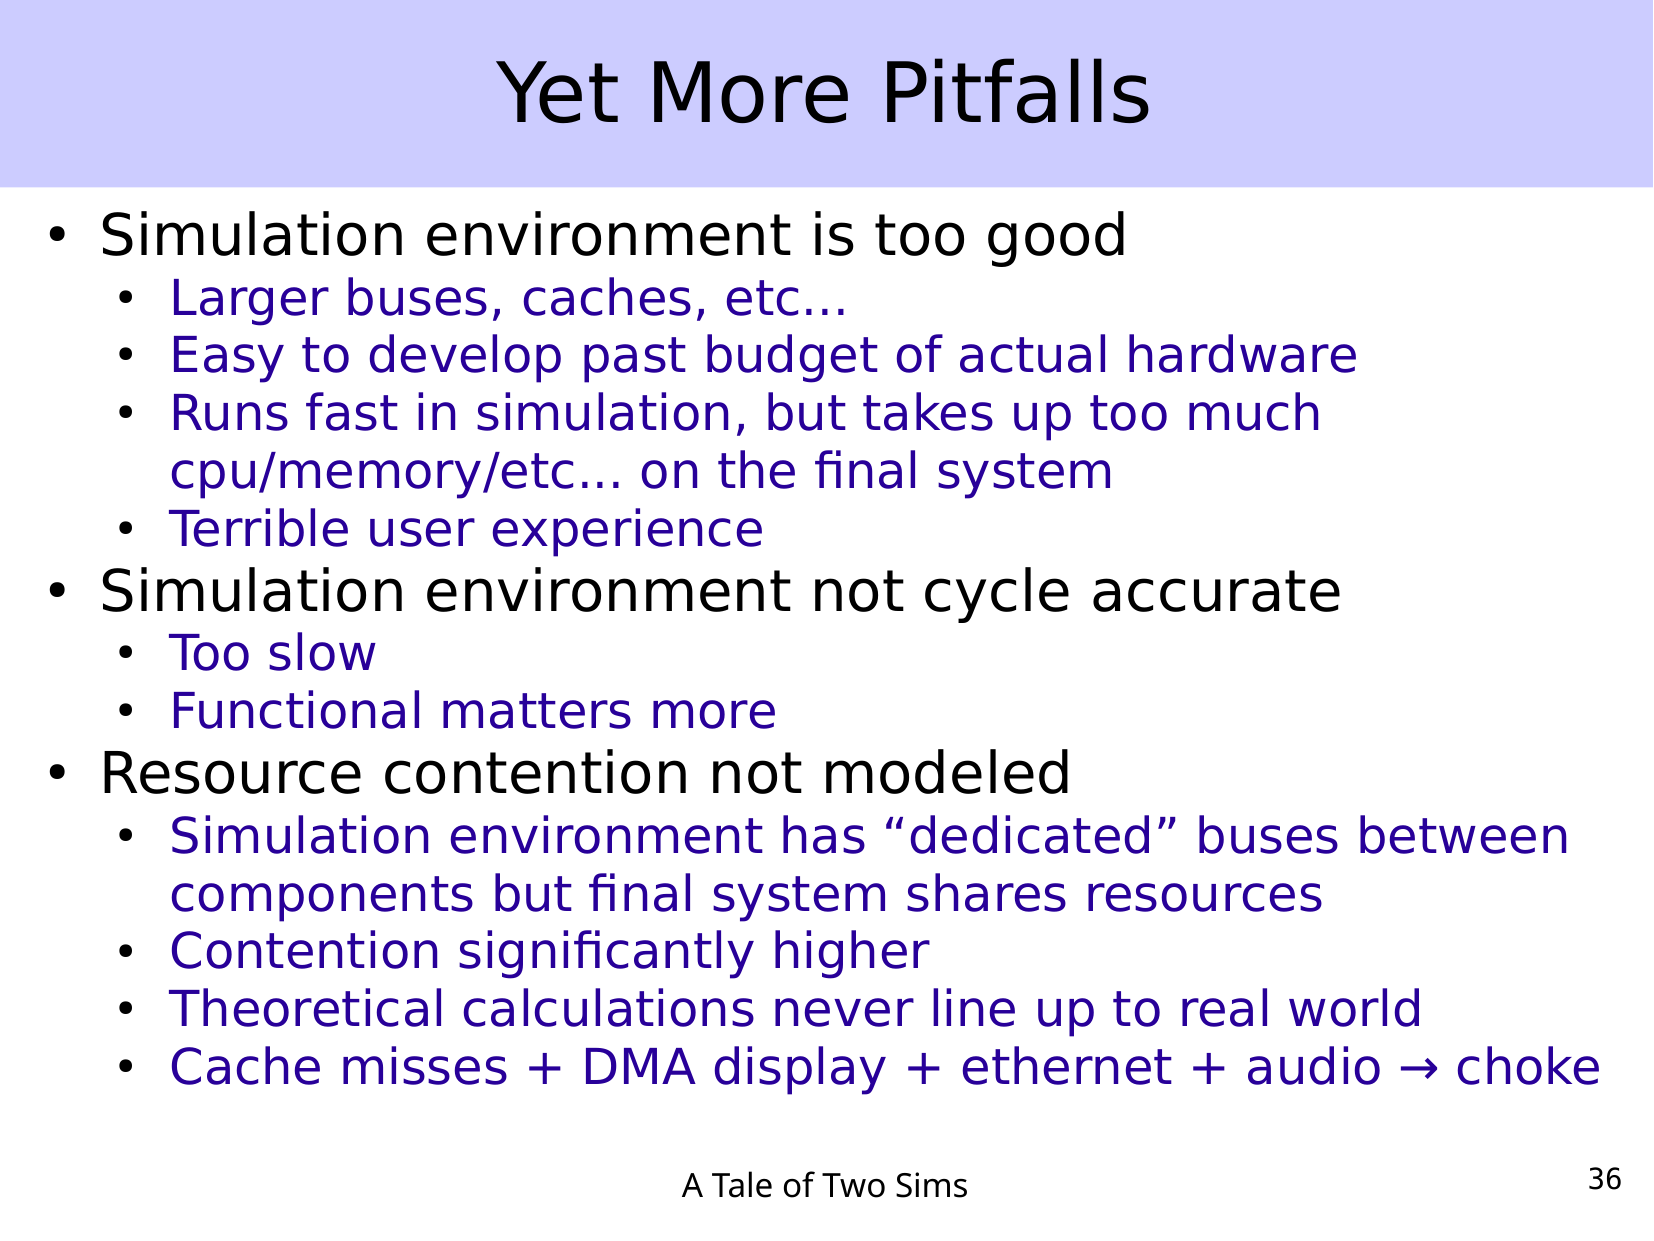

# Yet More Pitfalls
Simulation environment is too good
Larger buses, caches, etc...
Easy to develop past budget of actual hardware
Runs fast in simulation, but takes up too much cpu/memory/etc... on the final system
Terrible user experience
Simulation environment not cycle accurate
Too slow
Functional matters more
Resource contention not modeled
Simulation environment has “dedicated” buses between components but final system shares resources
Contention significantly higher
Theoretical calculations never line up to real world
Cache misses + DMA display + ethernet + audio → choke
36